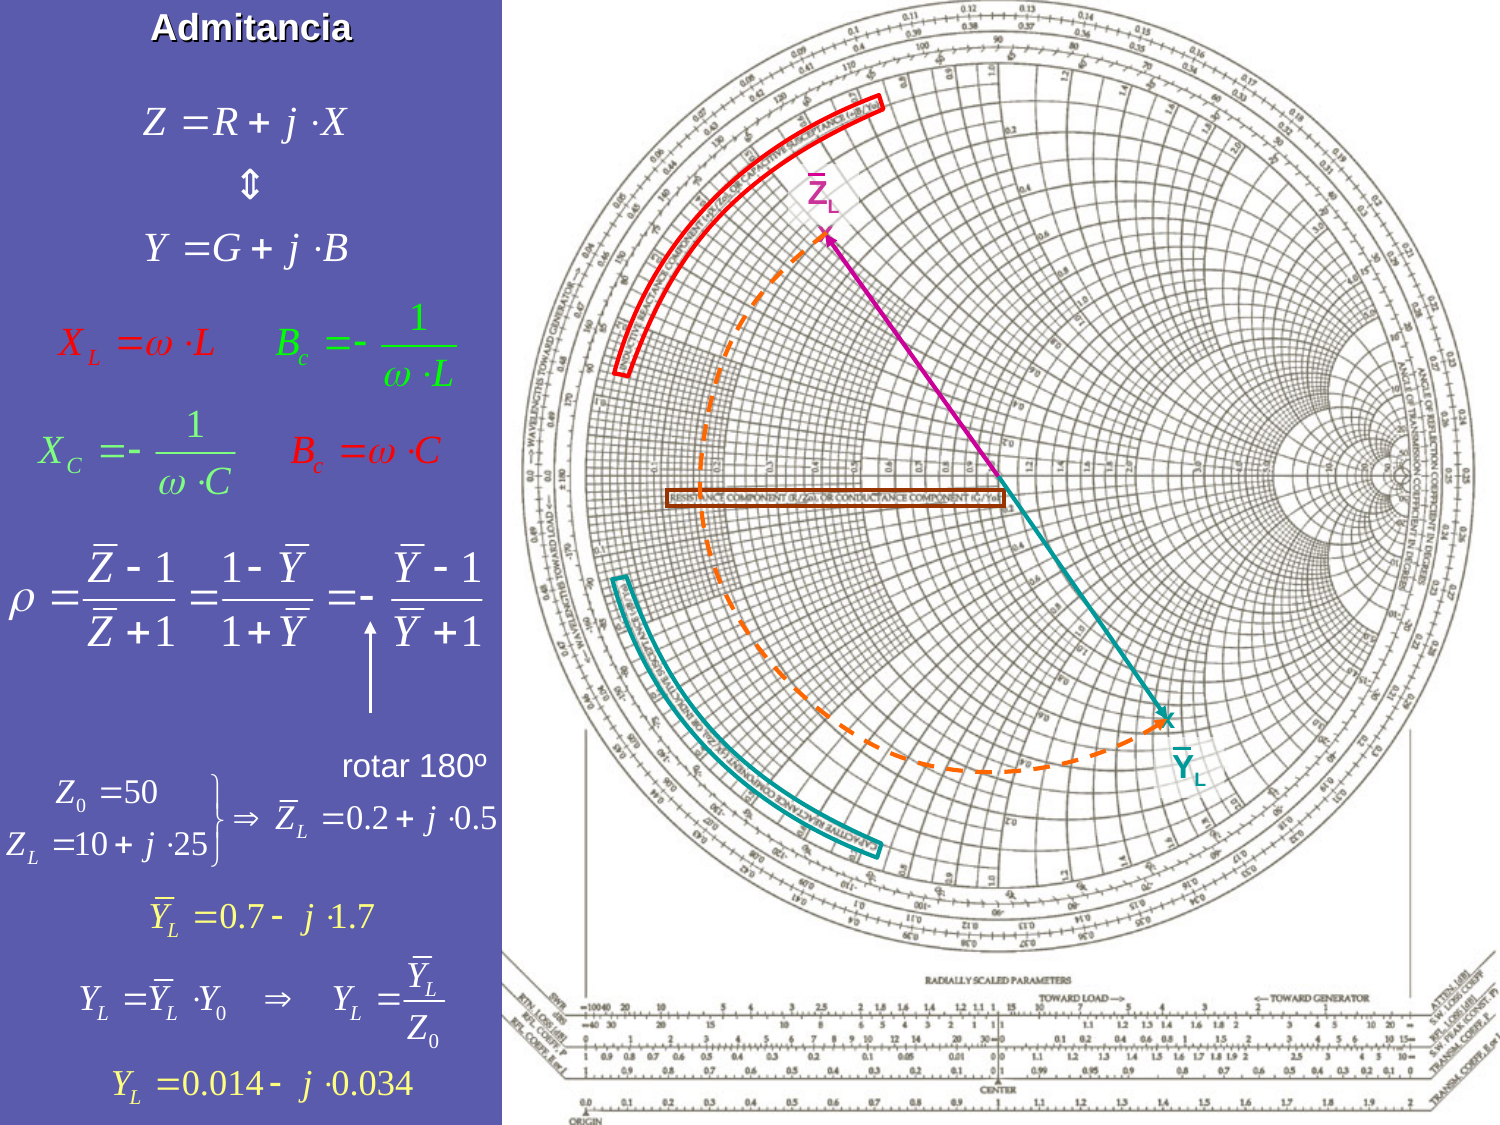

Admitancia
rotar 180º
ZL
x
x
YL